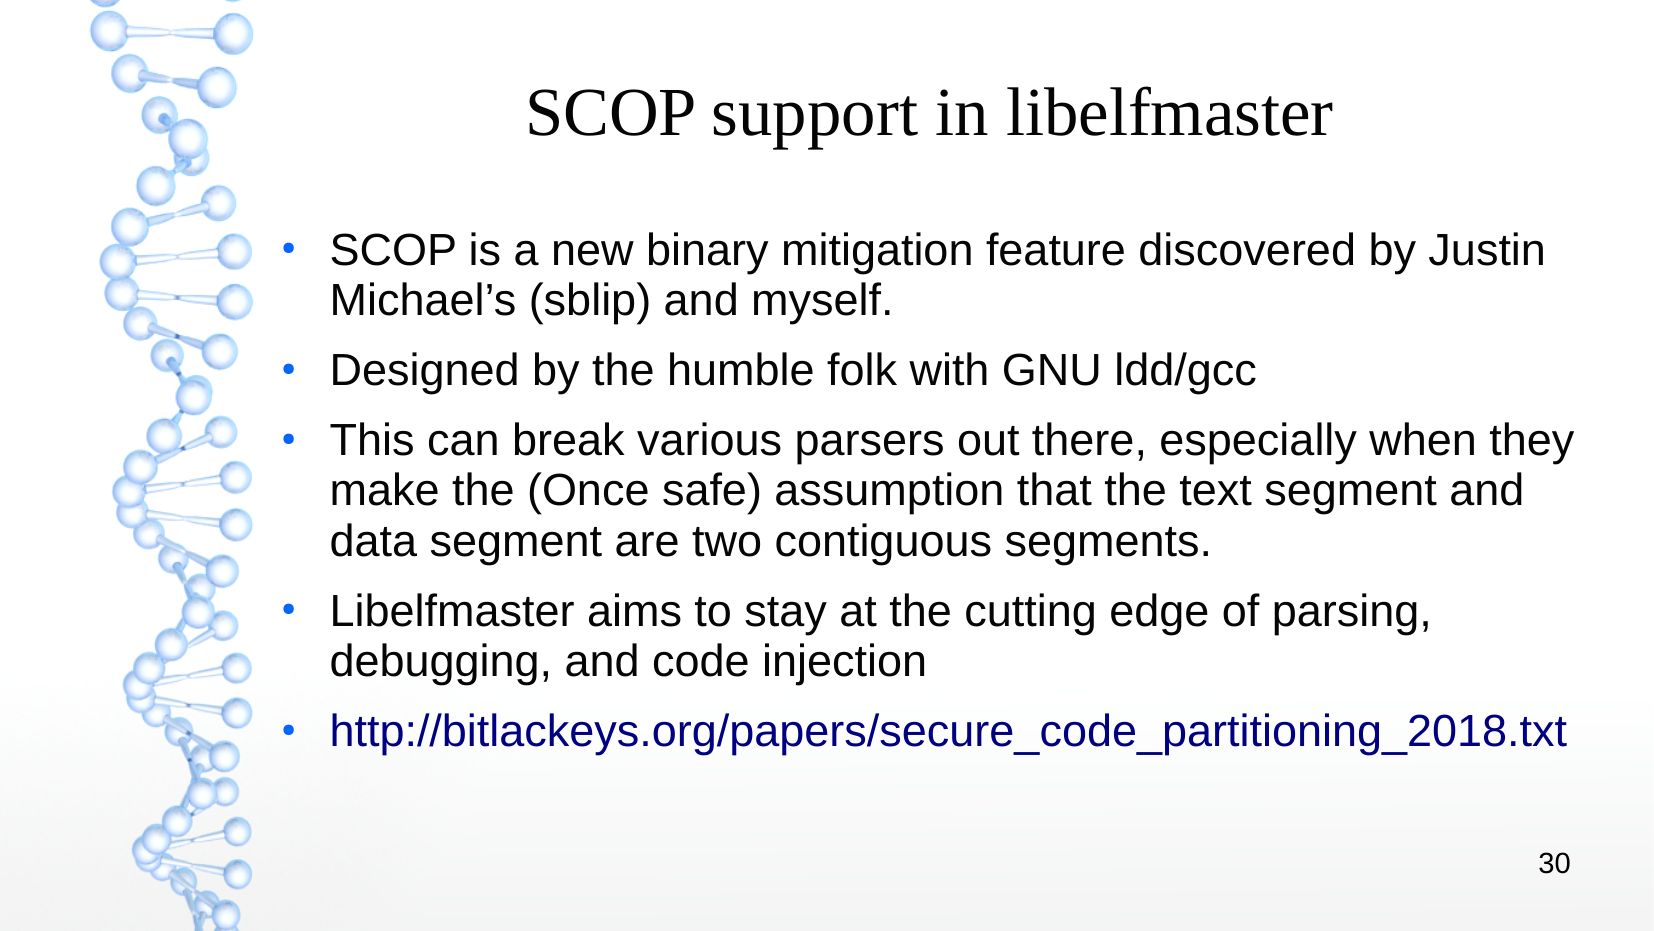

# SCOP support in libelfmaster
SCOP is a new binary mitigation feature discovered by Justin Michael’s (sblip) and myself.
Designed by the humble folk with GNU ldd/gcc
This can break various parsers out there, especially when they make the (Once safe) assumption that the text segment and data segment are two contiguous segments.
Libelfmaster aims to stay at the cutting edge of parsing, debugging, and code injection
http://bitlackeys.org/papers/secure_code_partitioning_2018.txt
30